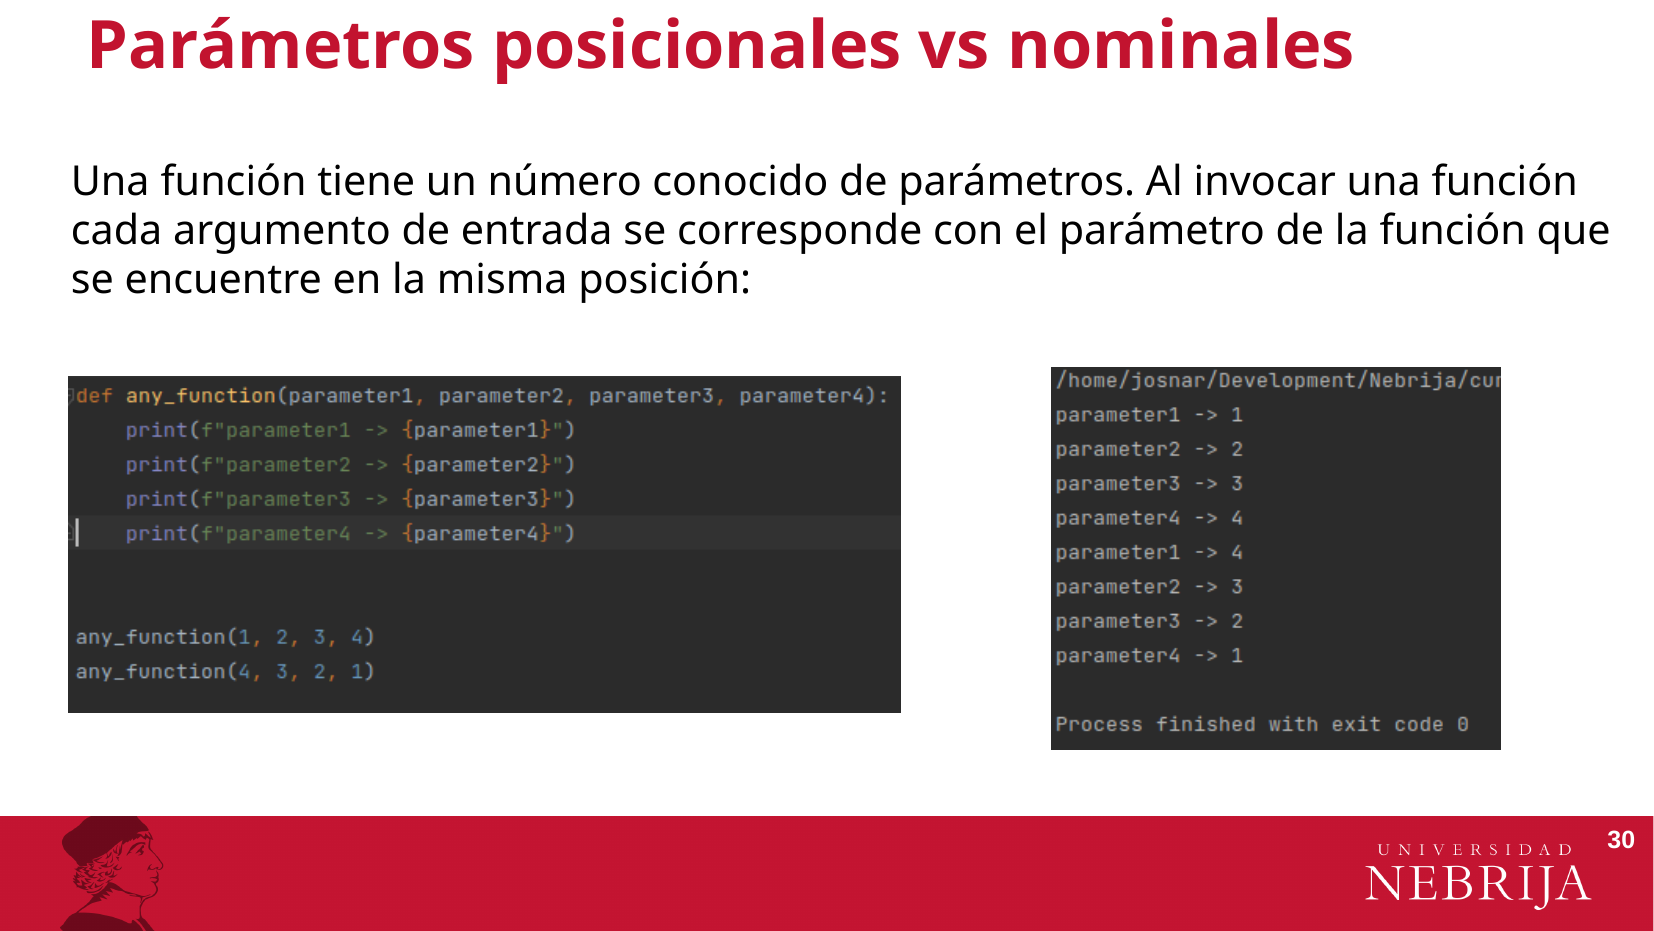

Parámetros posicionales vs nominales
# Una función tiene un número conocido de parámetros. Al invocar una función cada argumento de entrada se corresponde con el parámetro de la función que se encuentre en la misma posición: